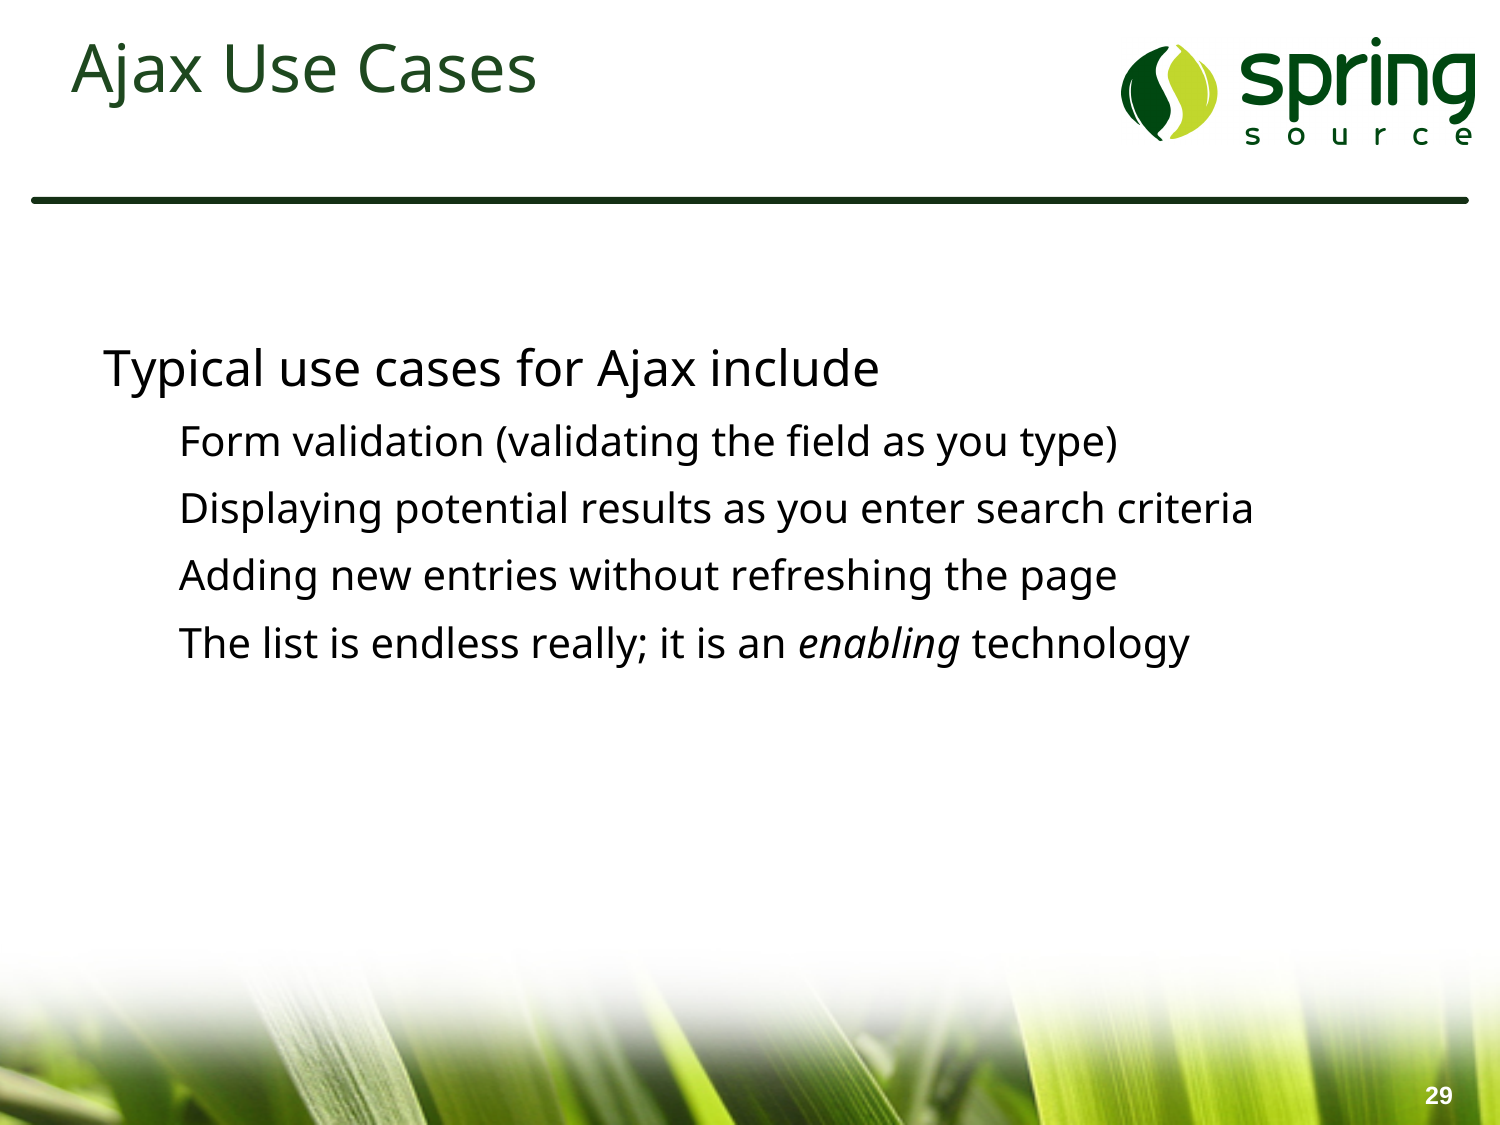

# Ajax Use Cases
Typical use cases for Ajax include
Form validation (validating the field as you type)
Displaying potential results as you enter search criteria
Adding new entries without refreshing the page
The list is endless really; it is an enabling technology